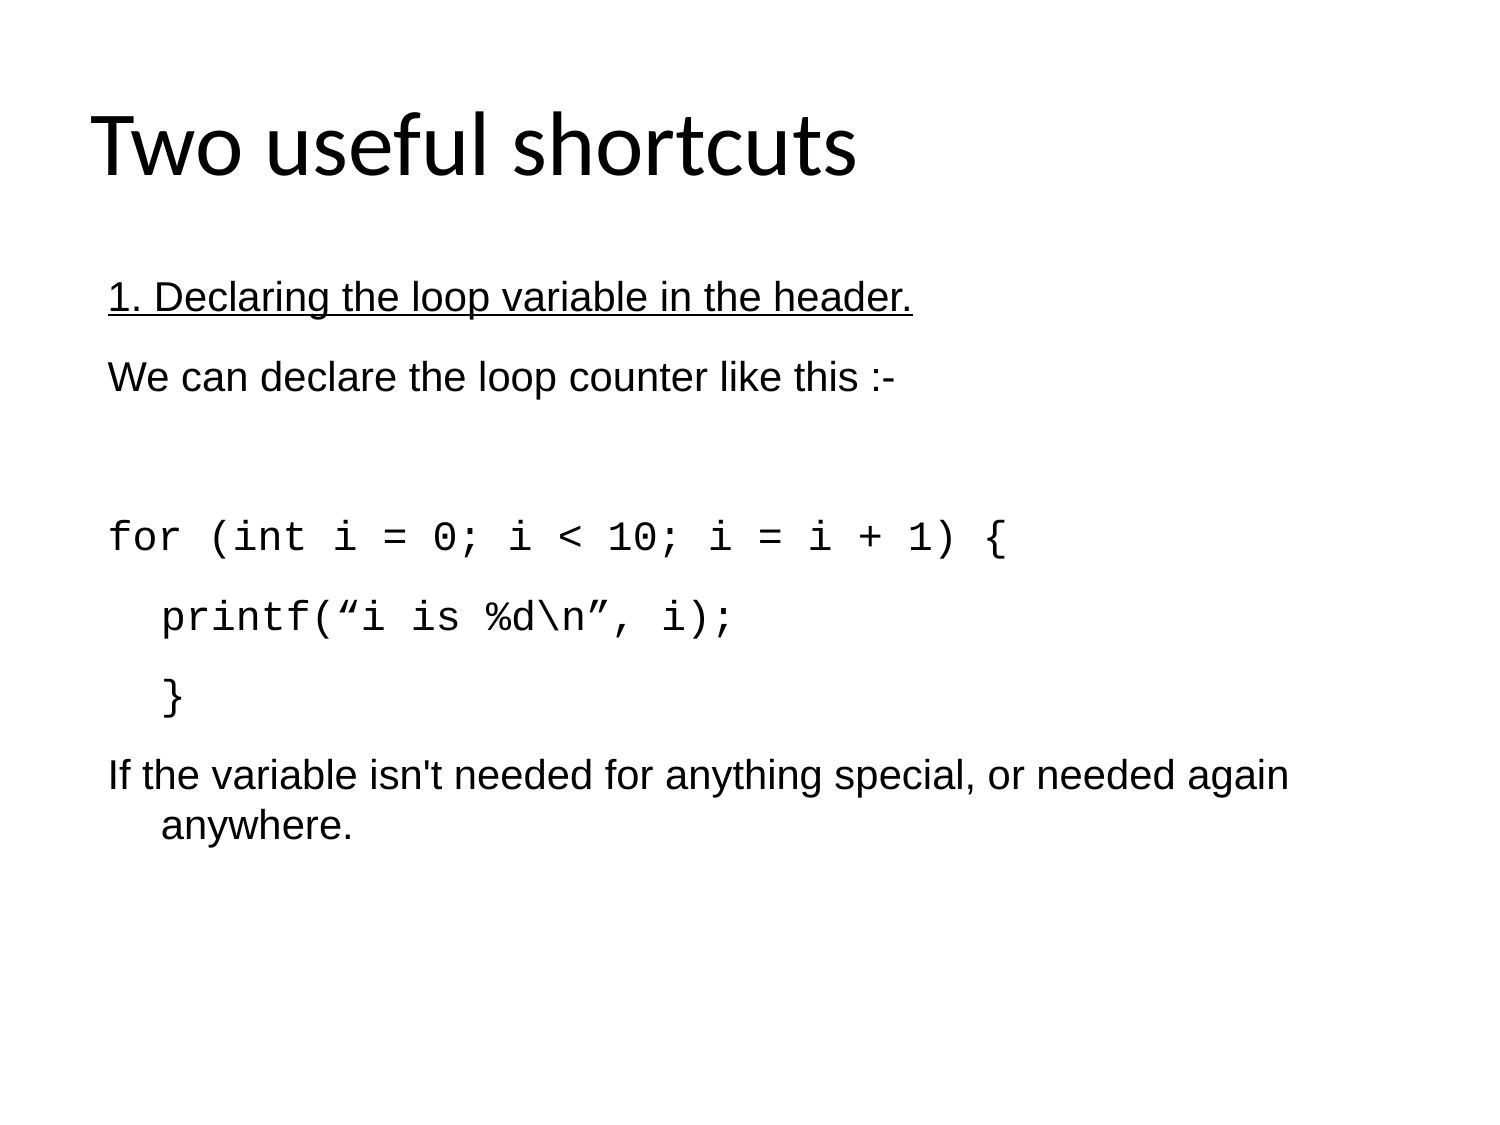

# Two useful shortcuts
1. Declaring the loop variable in the header.
We can declare the loop counter like this :-
for (int i = 0; i < 10; i = i + 1) {
	printf(“i is %d\n”, i);
	}
If the variable isn't needed for anything special, or needed again anywhere.